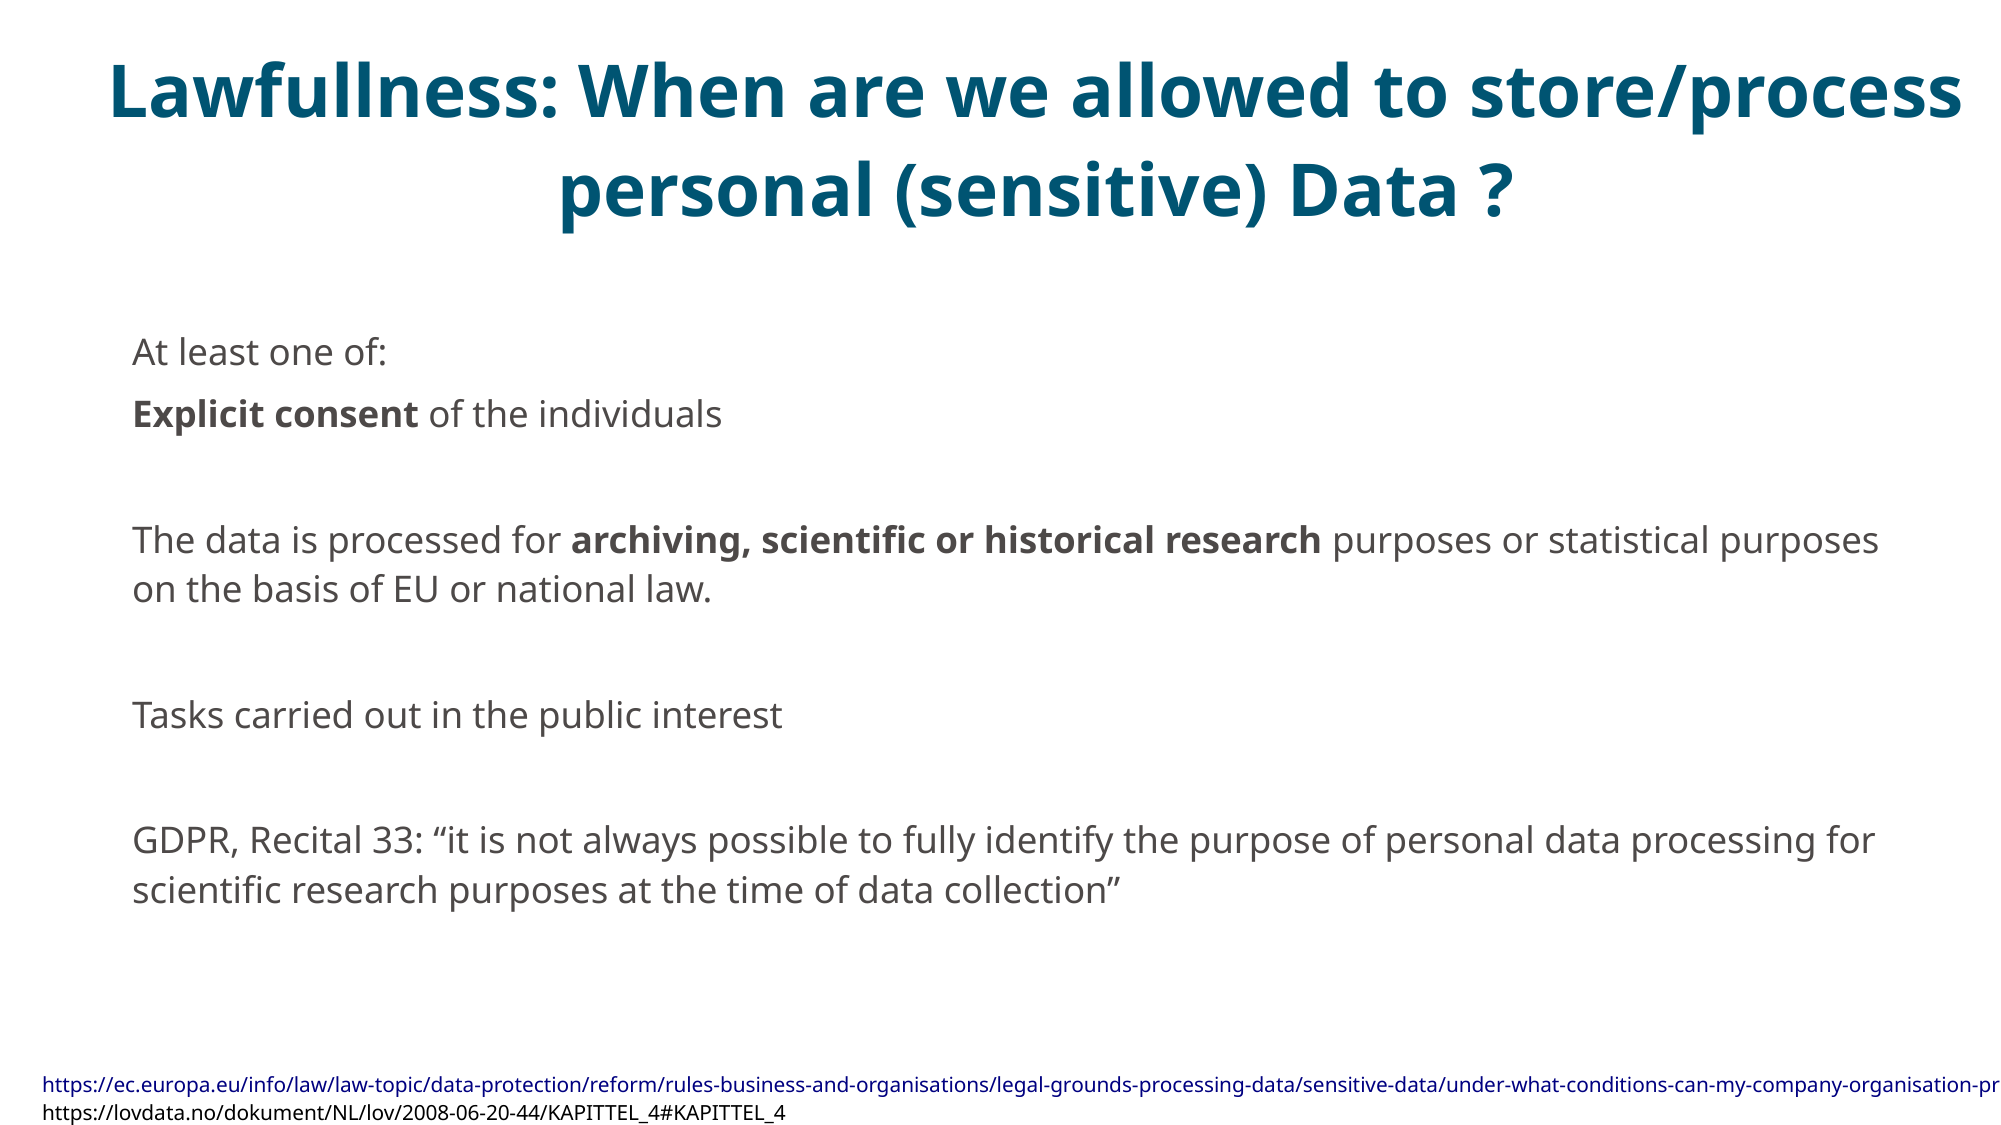

# Lawfullness: When are we allowed to store/process personal (sensitive) Data ?
At least one of:
Explicit consent of the individuals
The data is processed for archiving, scientific or historical research purposes or statistical purposes on the basis of EU or national law.
Tasks carried out in the public interest
GDPR, Recital 33: “it is not always possible to fully identify the purpose of personal data processing for scientific research purposes at the time of data collection”
https://ec.europa.eu/info/law/law-topic/data-protection/reform/rules-business-and-organisations/legal-grounds-processing-data/sensitive-data/under-what-conditions-can-my-company-organisation-process-sensitive-data_en
https://lovdata.no/dokument/NL/lov/2008-06-20-44/KAPITTEL_4#KAPITTEL_4